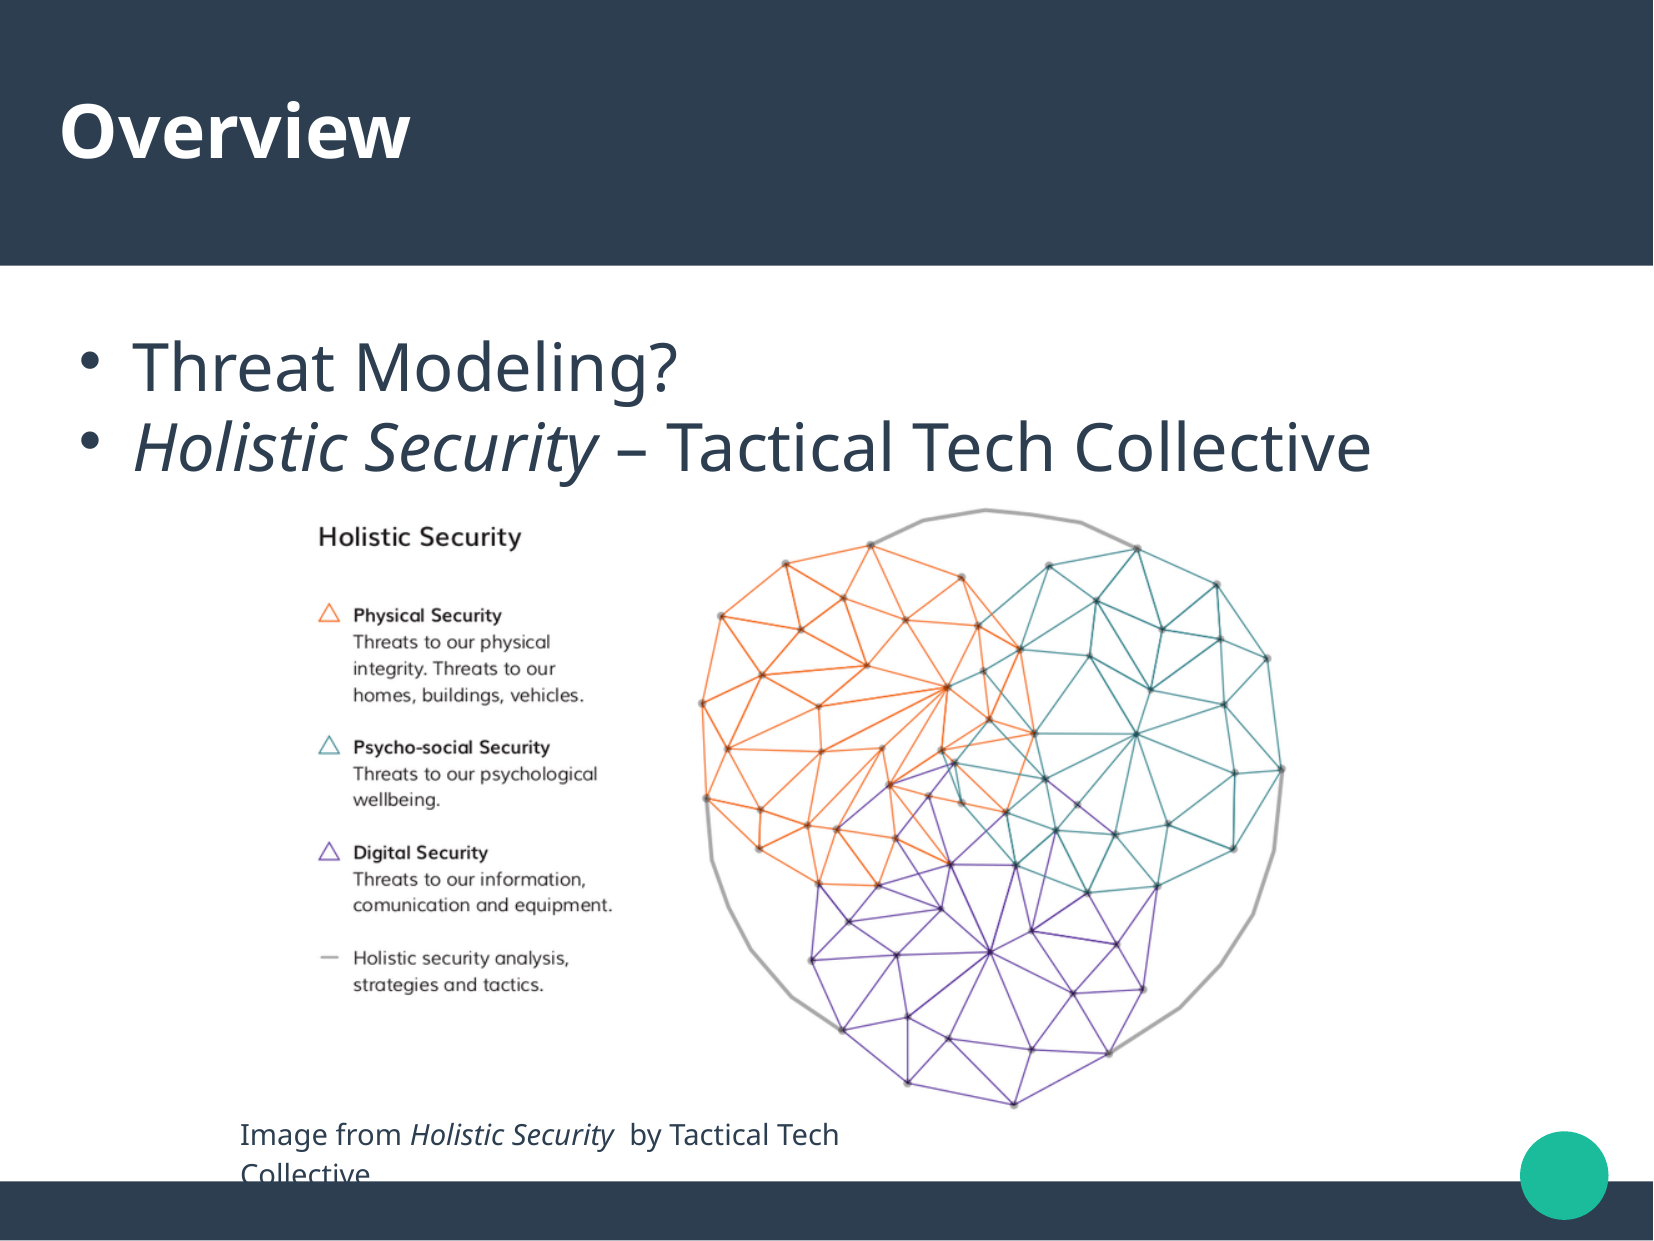

Overview
Threat Modeling?
Holistic Security – Tactical Tech Collective
Image from Holistic Security by Tactical Tech Collective